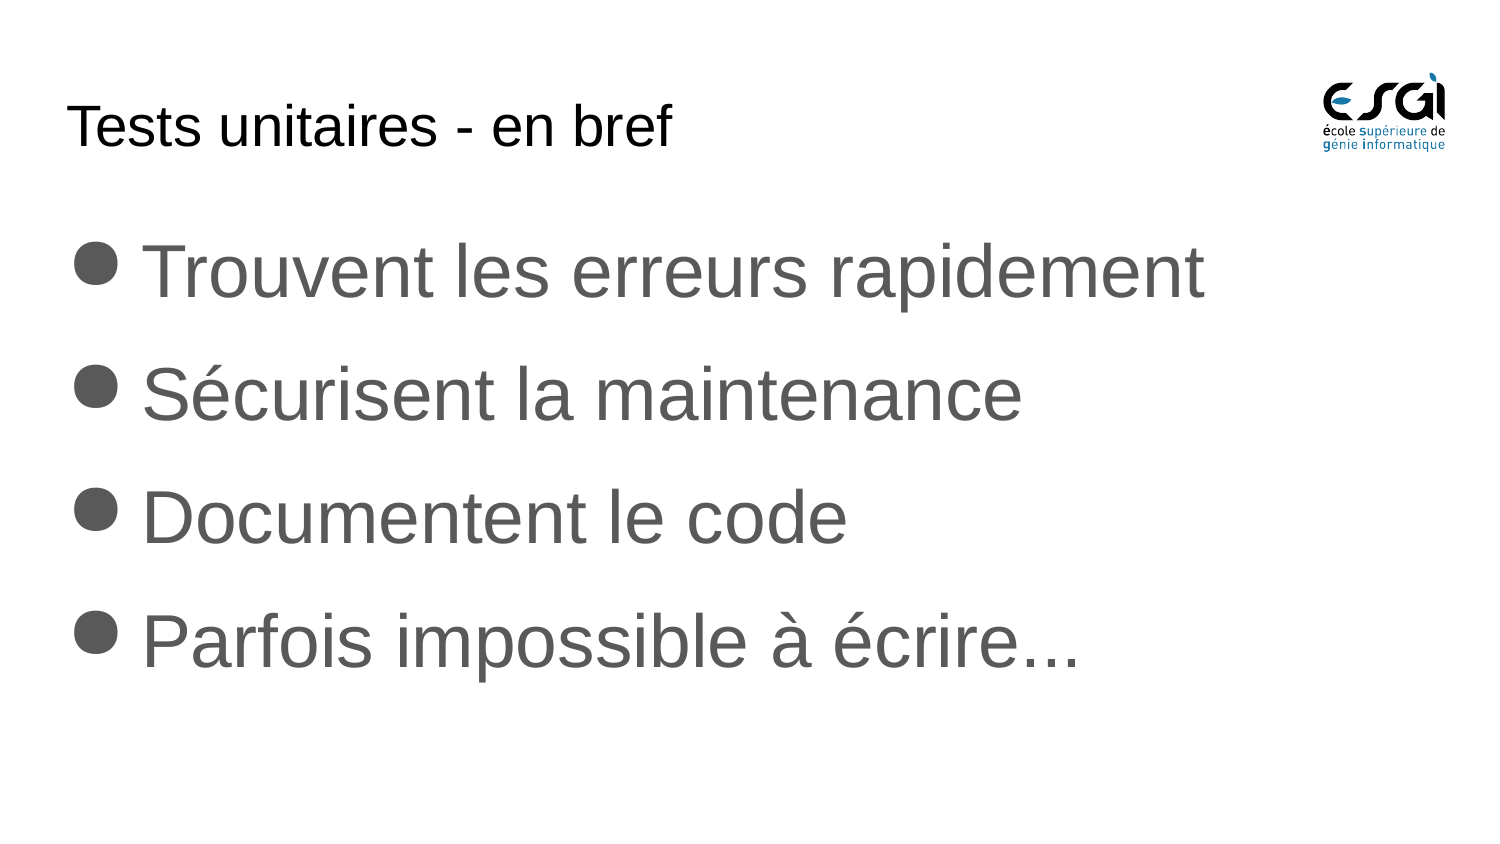

# Tests unitaires - en bref
Trouvent les erreurs rapidement
Sécurisent la maintenance
Documentent le code
Parfois impossible à écrire...